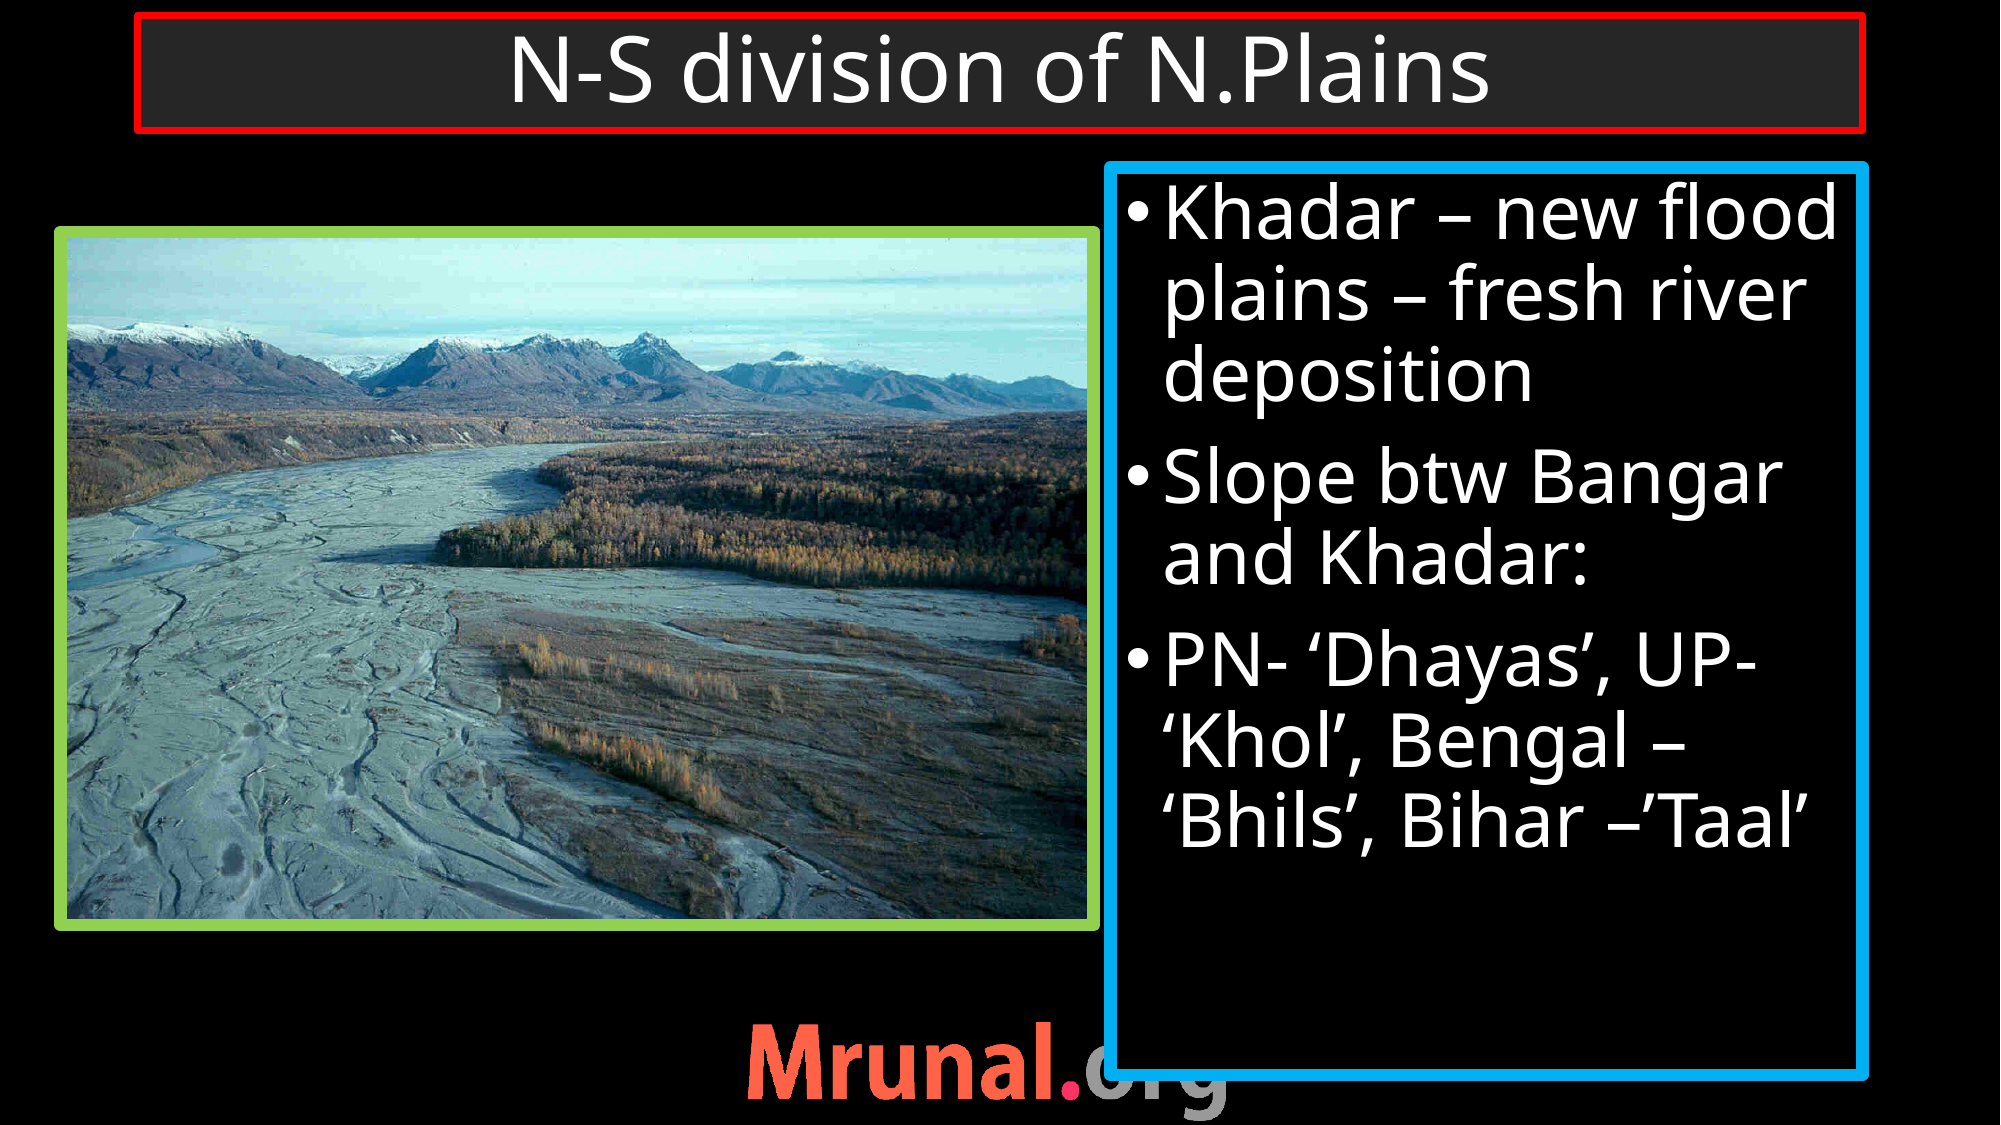

N-S division of N.Plains
# Khadar – new flood plains – fresh river deposition
Slope btw Bangar and Khadar:
PN- ‘Dhayas’, UP- ‘Khol’, Bengal – ‘Bhils’, Bihar –’Taal’